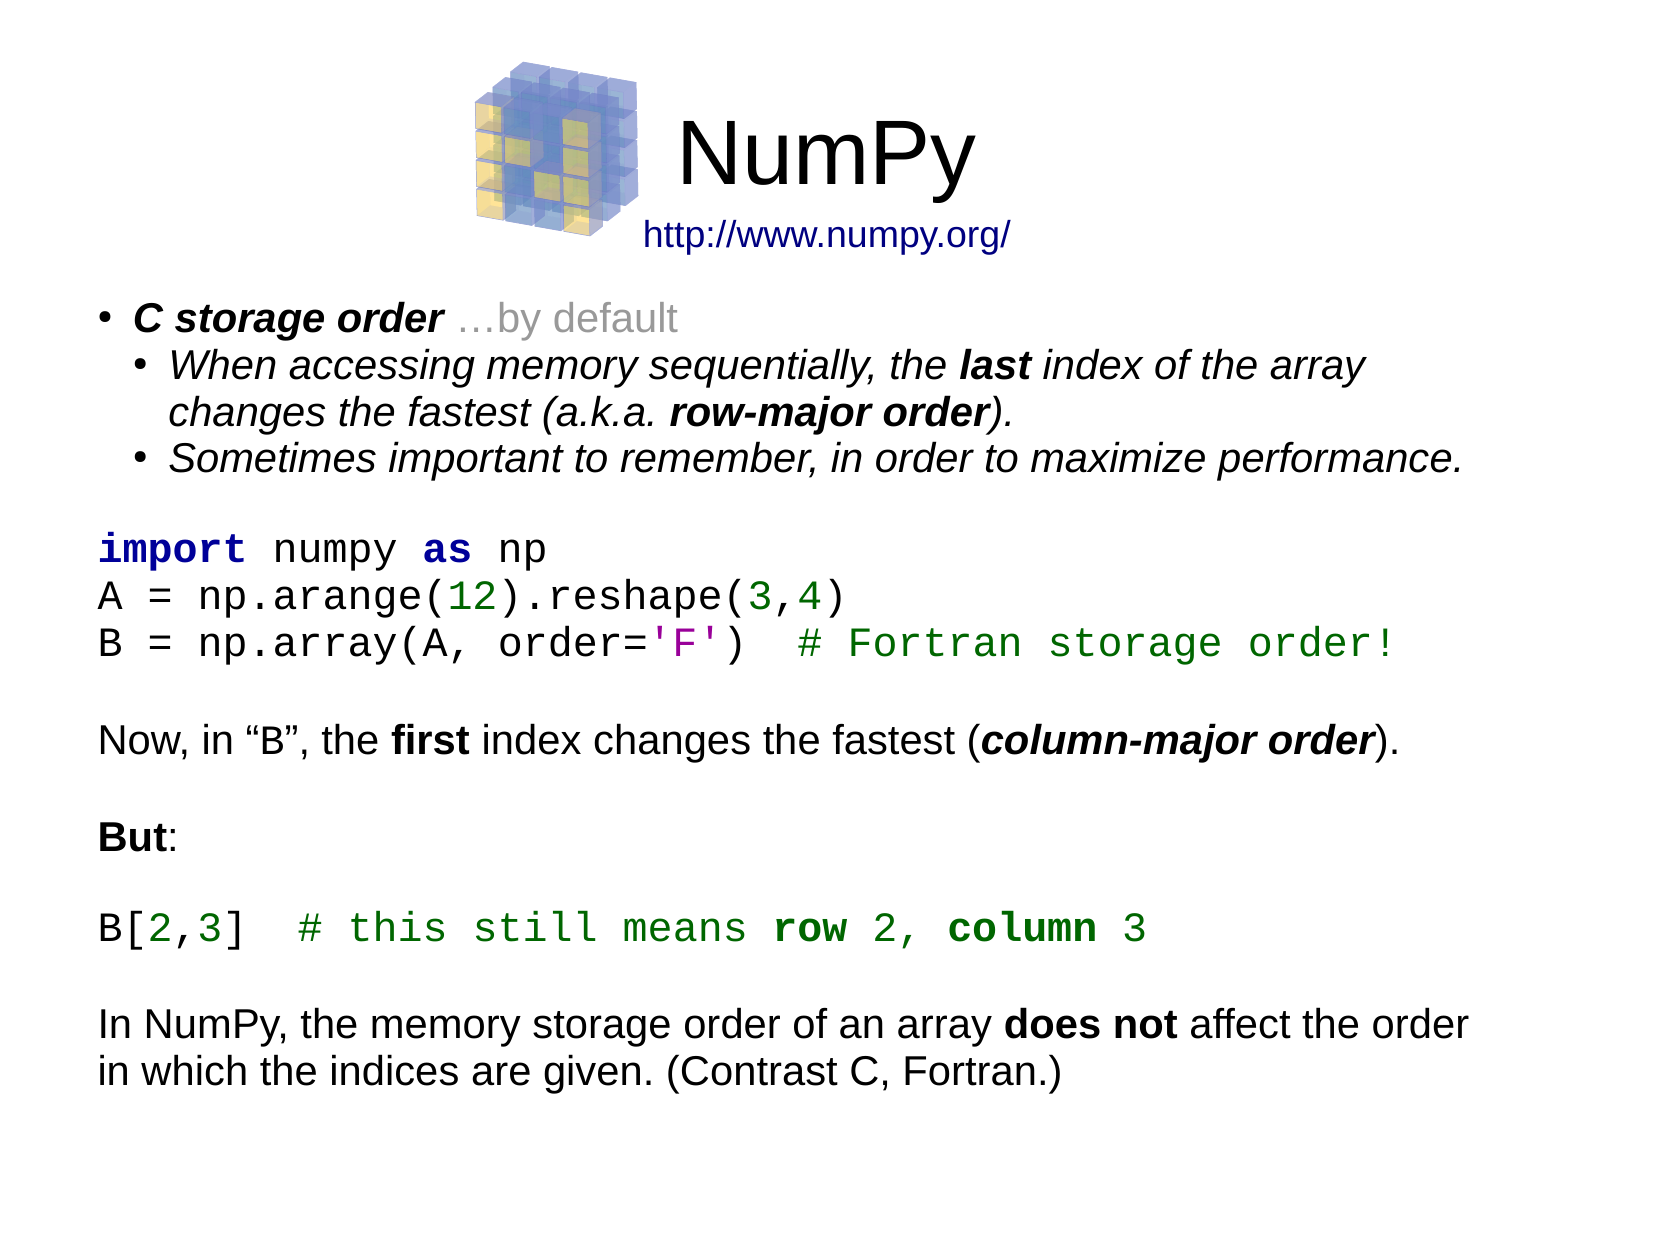

# NumPy
http://www.numpy.org/
C storage order …by default
When accessing memory sequentially, the last index of the array
changes the fastest (a.k.a. row-major order).
Sometimes important to remember, in order to maximize performance.
import numpy as np
A = np.arange(12).reshape(3,4)
B = np.array(A, order='F') # Fortran storage order!
Now, in “B”, the first index changes the fastest (column-major order).
But:
B[2,3] # this still means row 2, column 3
In NumPy, the memory storage order of an array does not affect the order
in which the indices are given. (Contrast C, Fortran.)